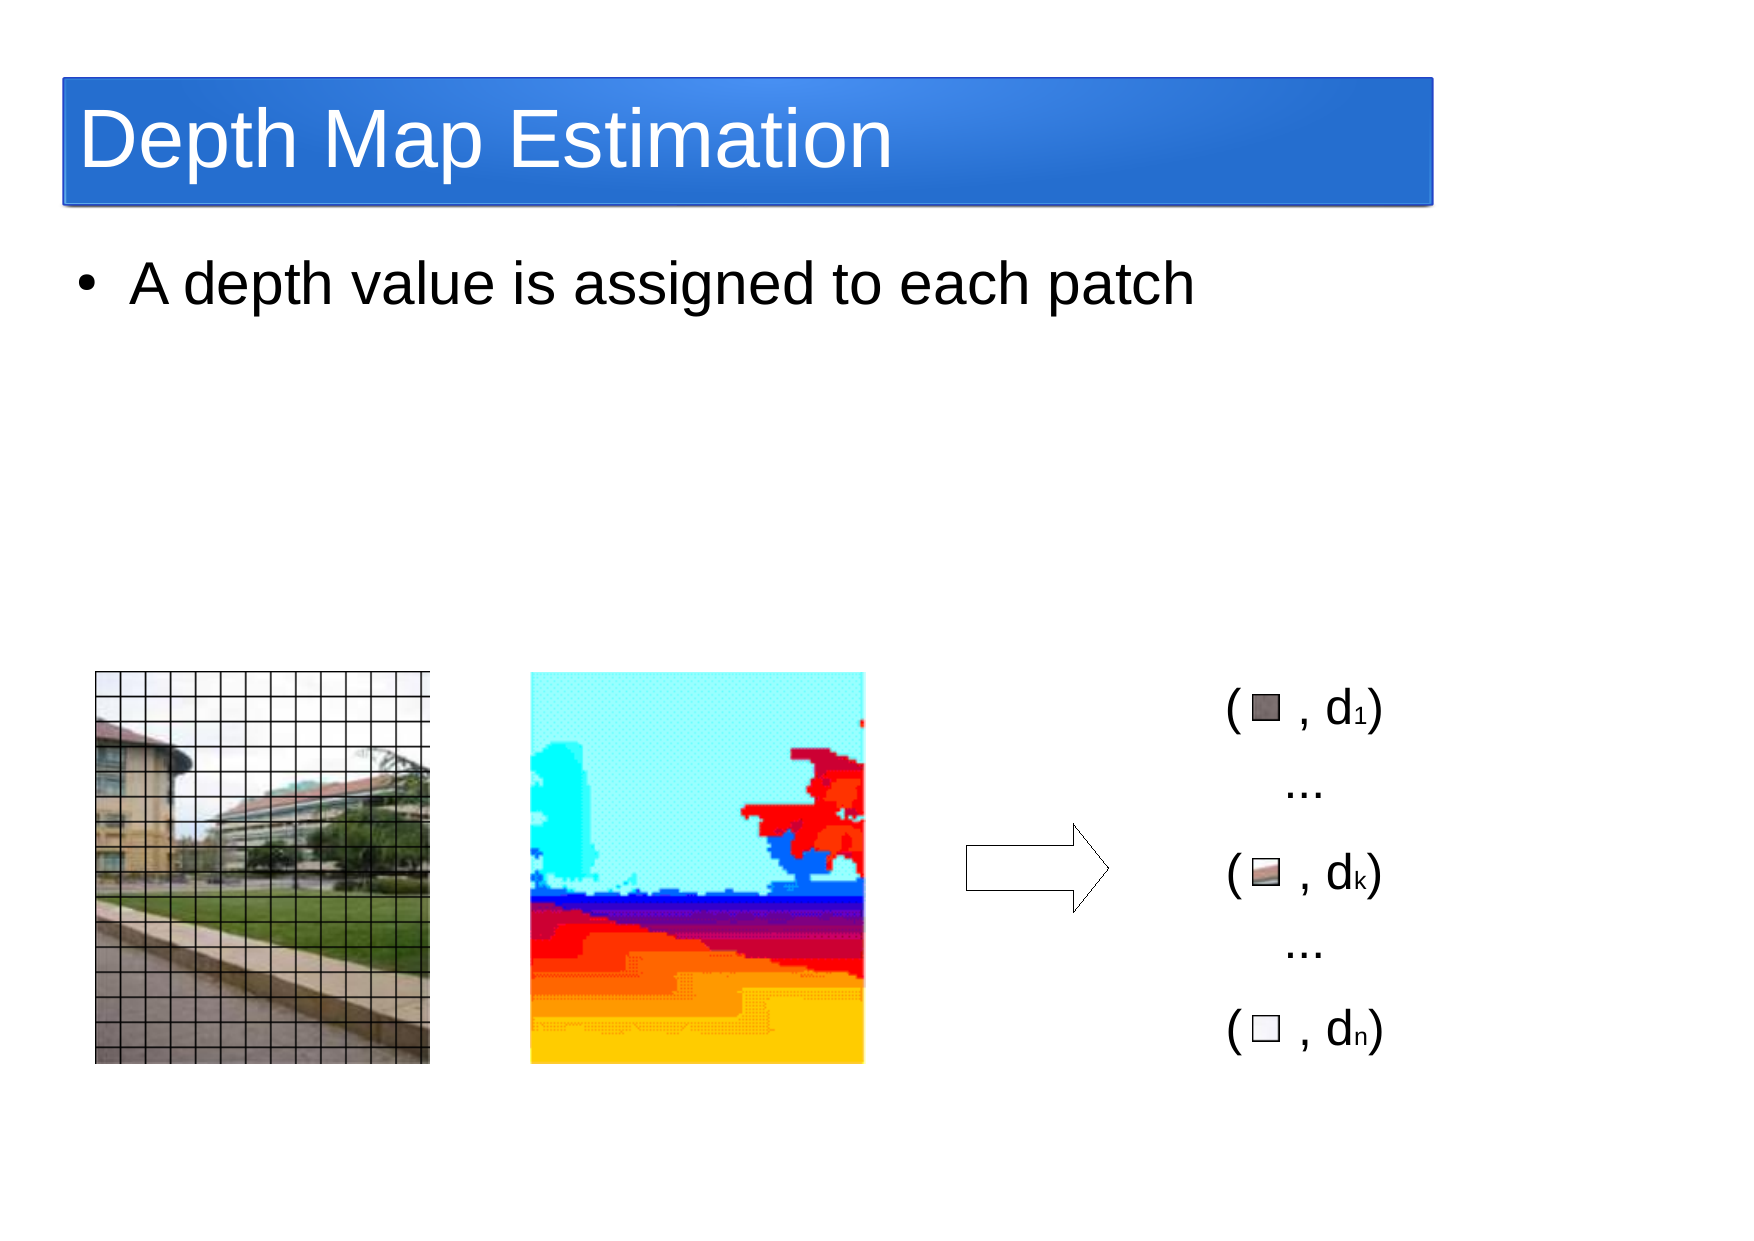

# Depth Map Estimation
A depth value is assigned to each patch
( , d1)
...
( , dk)
...
( , dn)